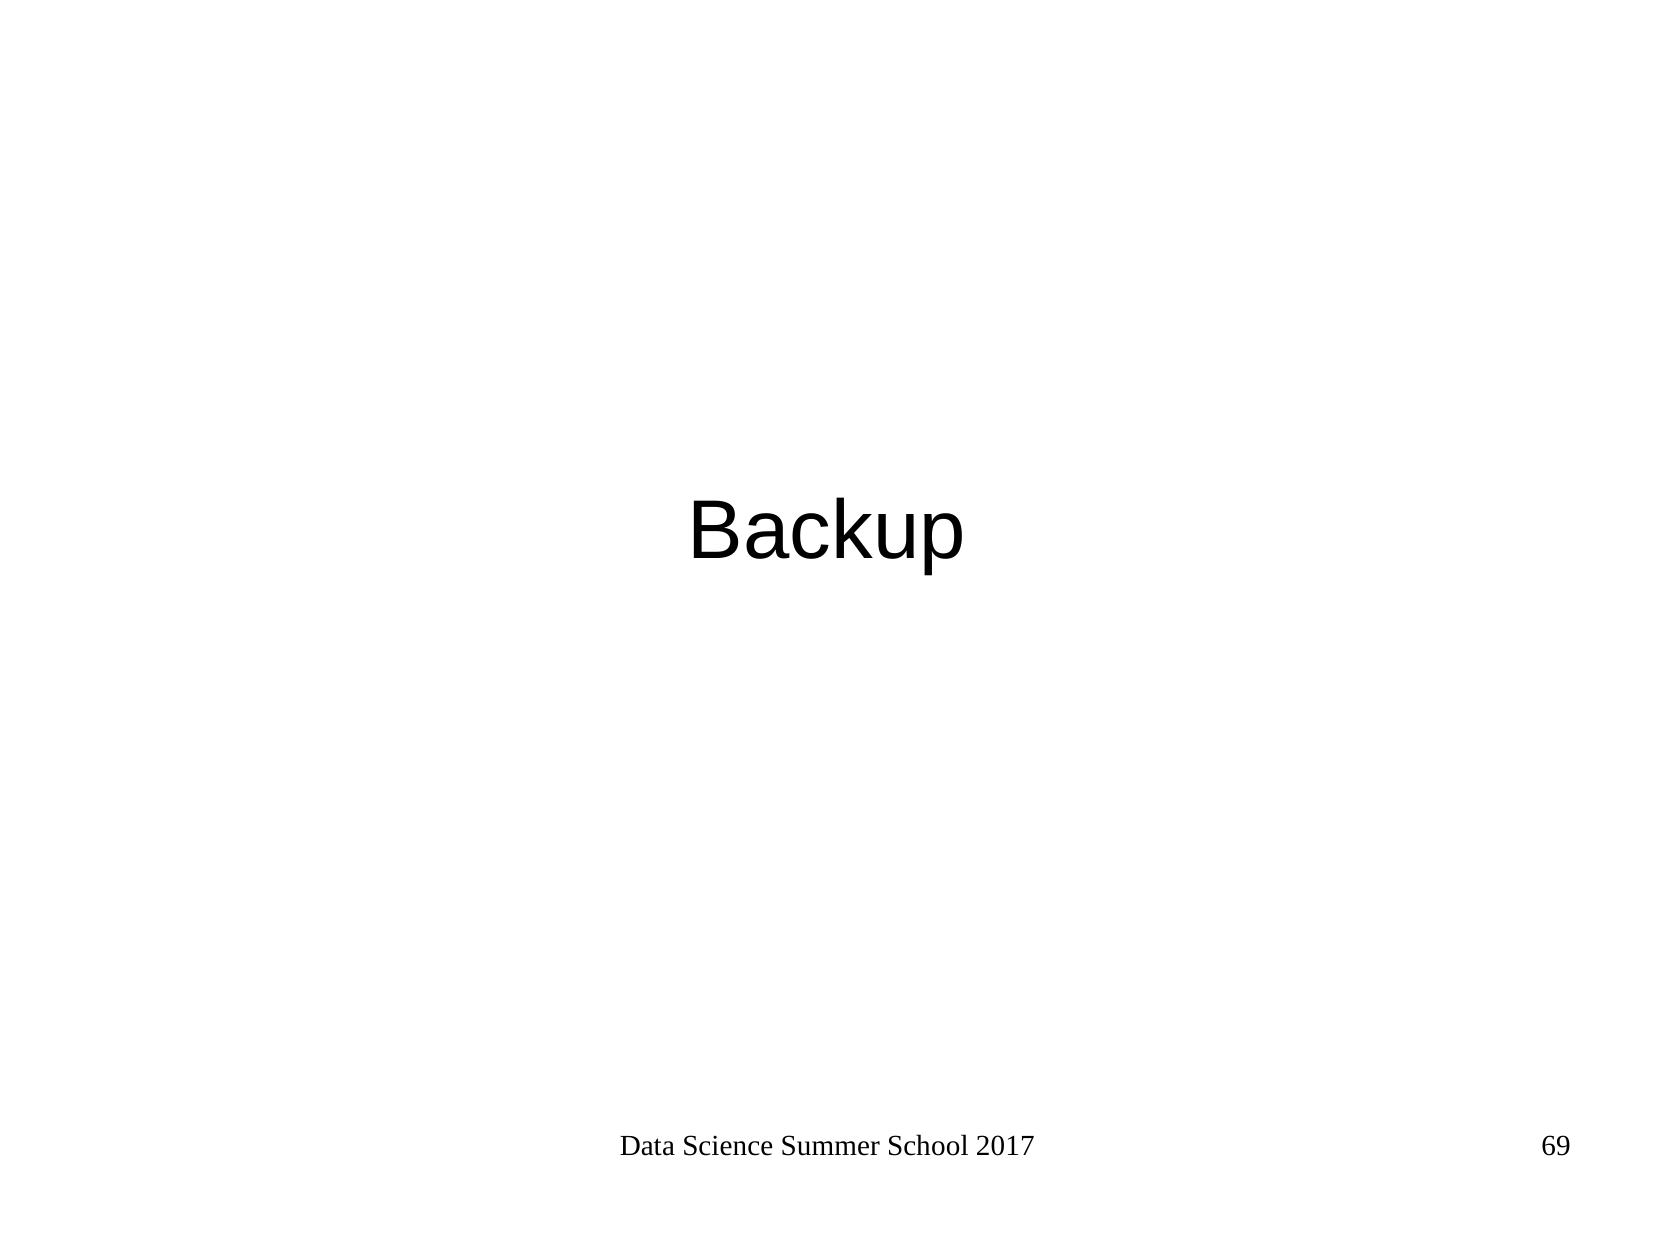

# Backup
Data Science Summer School 2017
69